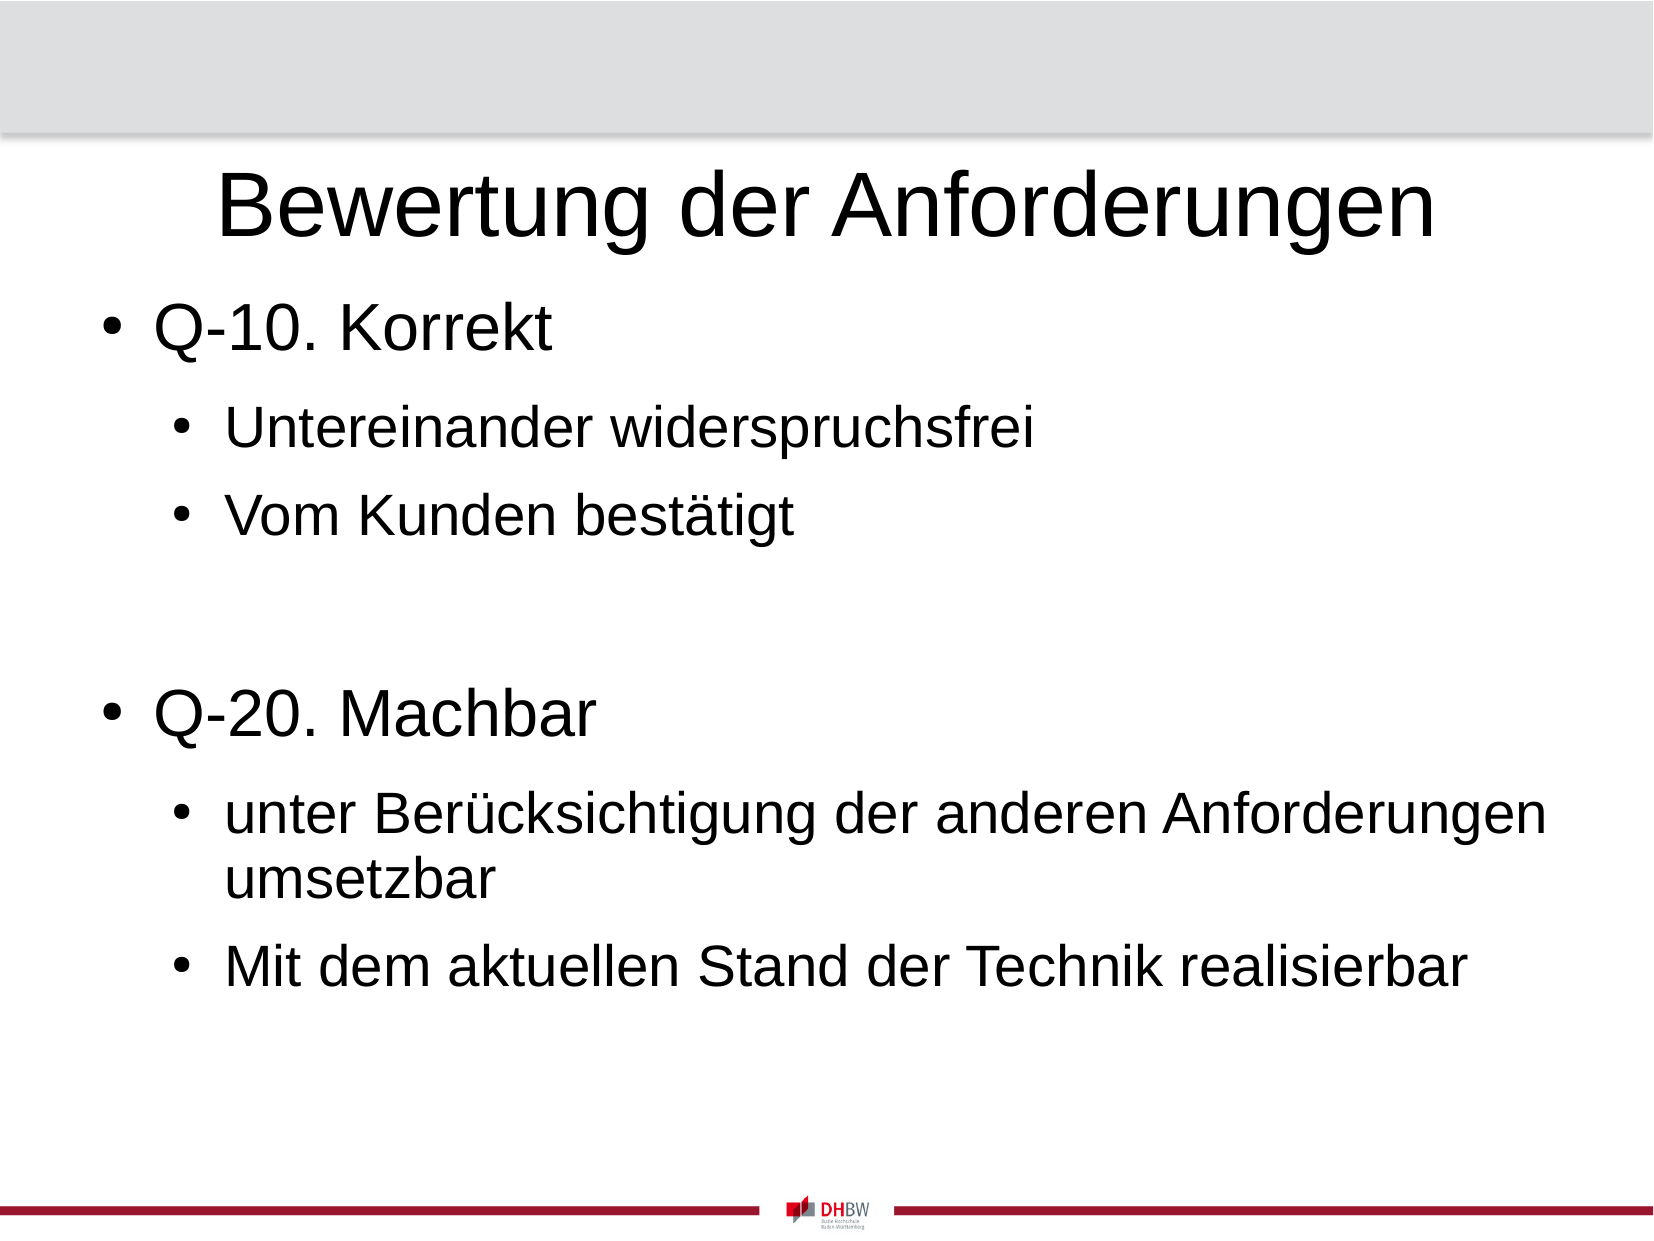

# Bewertung der Anforderungen
Q-10. Korrekt
Untereinander widerspruchsfrei
Vom Kunden bestätigt
Q-20. Machbar
unter Berücksichtigung der anderen Anforderungen umsetzbar
Mit dem aktuellen Stand der Technik realisierbar